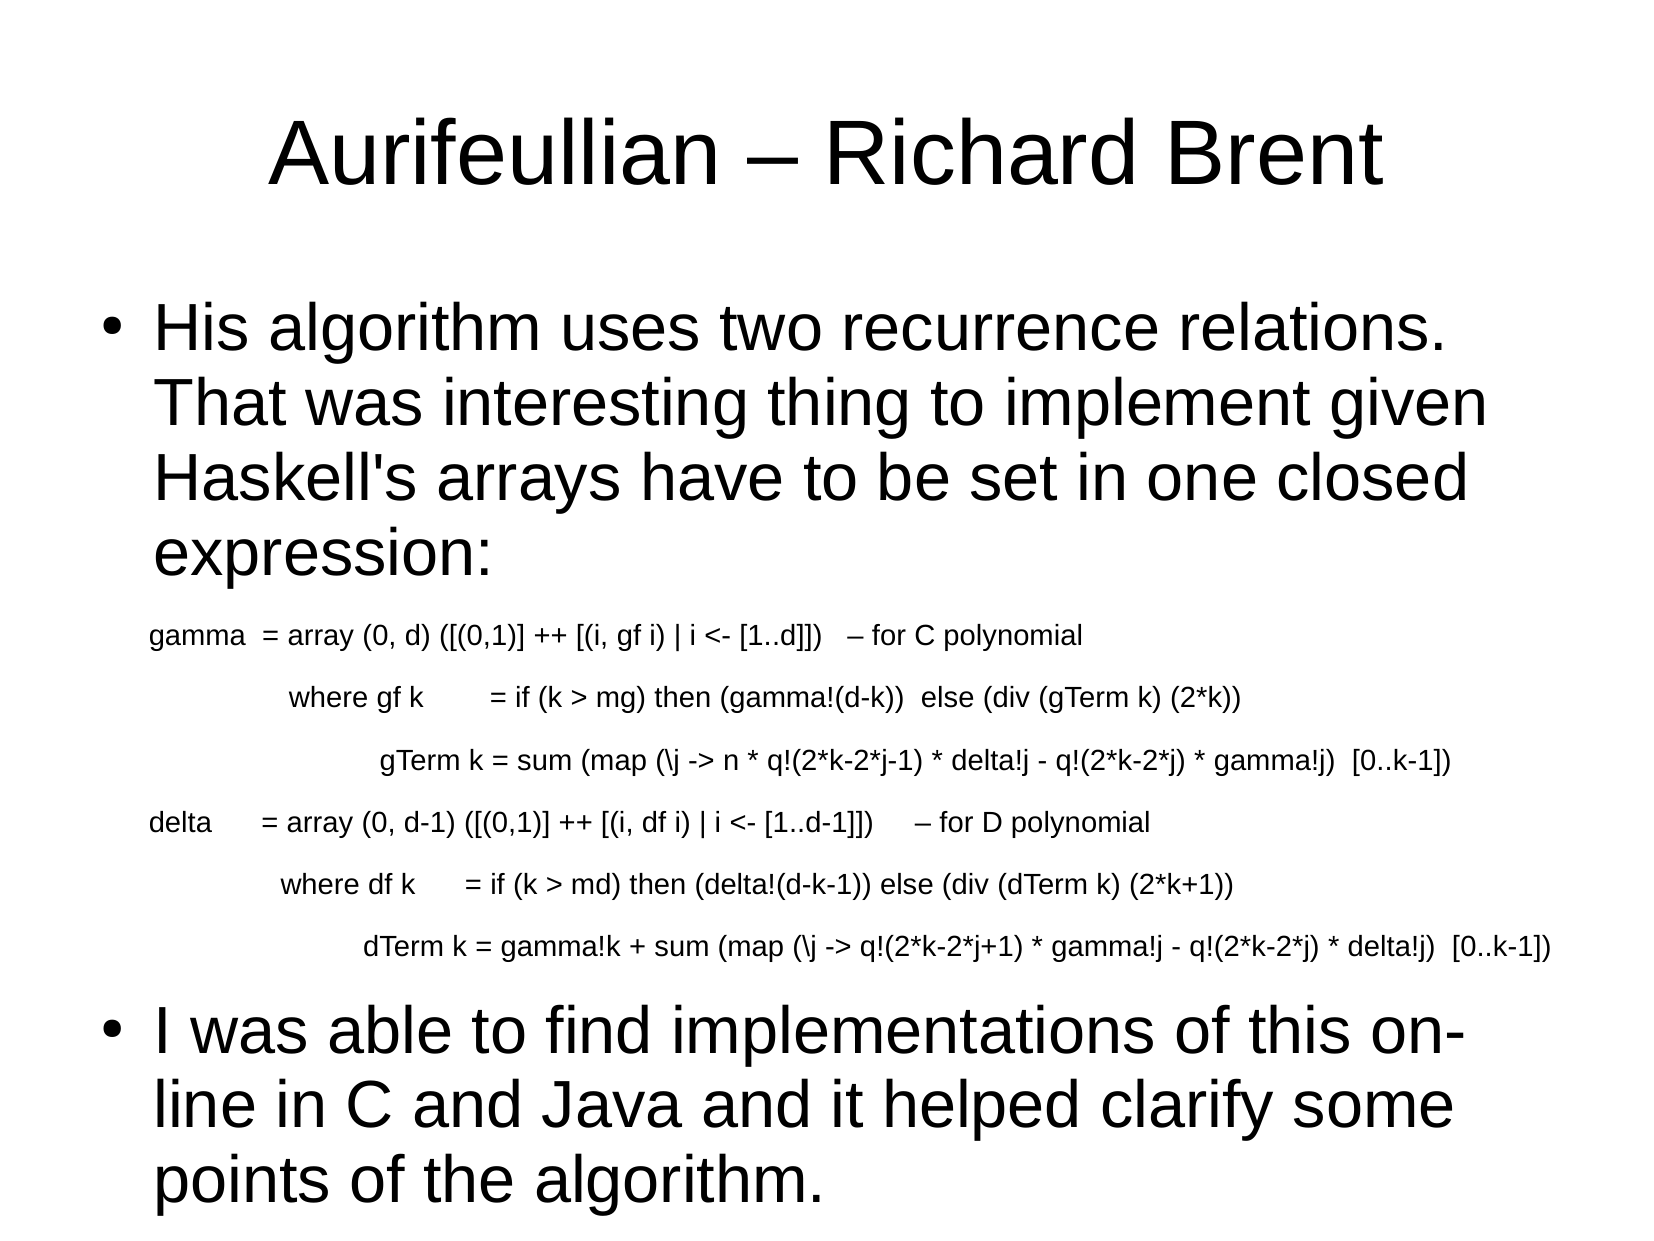

# Aurifeullian – Richard Brent
His algorithm uses two recurrence relations. That was interesting thing to implement given Haskell's arrays have to be set in one closed expression:
 gamma = array (0, d) ([(0,1)] ++ [(i, gf i) | i <- [1..d]]) – for C polynomial
 where gf k = if (k > mg) then (gamma!(d-k)) else (div (gTerm k) (2*k))
 gTerm k = sum (map (\j -> n * q!(2*k-2*j-1) * delta!j - q!(2*k-2*j) * gamma!j) [0..k-1])
 delta = array (0, d-1) ([(0,1)] ++ [(i, df i) | i <- [1..d-1]]) – for D polynomial
 where df k = if (k > md) then (delta!(d-k-1)) else (div (dTerm k) (2*k+1))
 dTerm k = gamma!k + sum (map (\j -> q!(2*k-2*j+1) * gamma!j - q!(2*k-2*j) * delta!j) [0..k-1])
I was able to find implementations of this on-line in C and Java and it helped clarify some points of the algorithm.